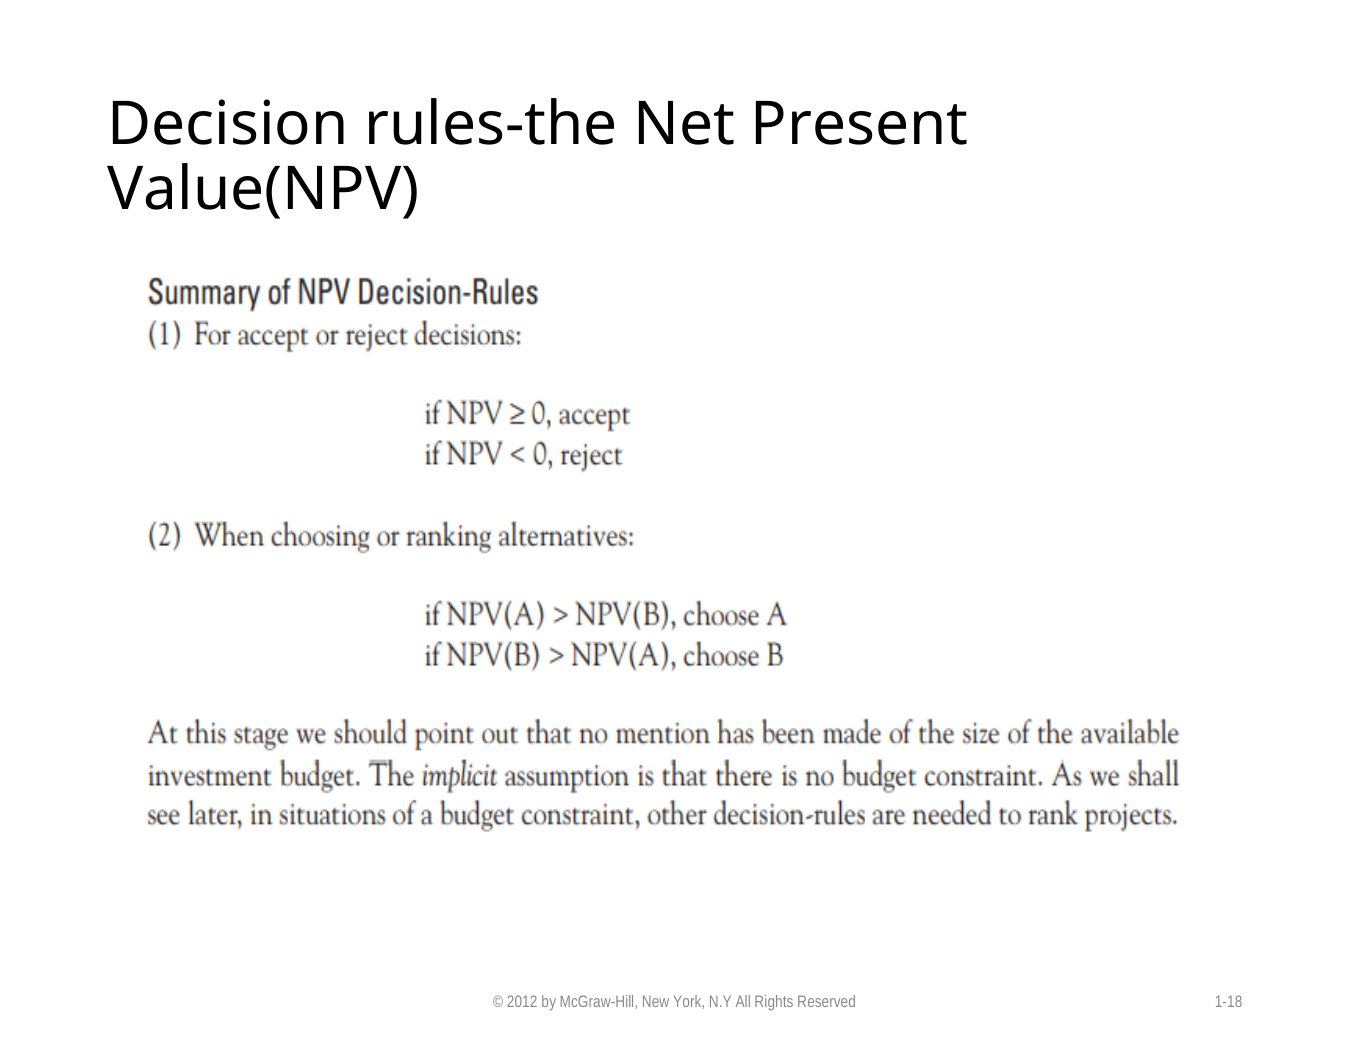

# Decision rules-the Net Present Value(NPV)
© 2012 by McGraw-Hill, New York, N.Y All Rights Reserved